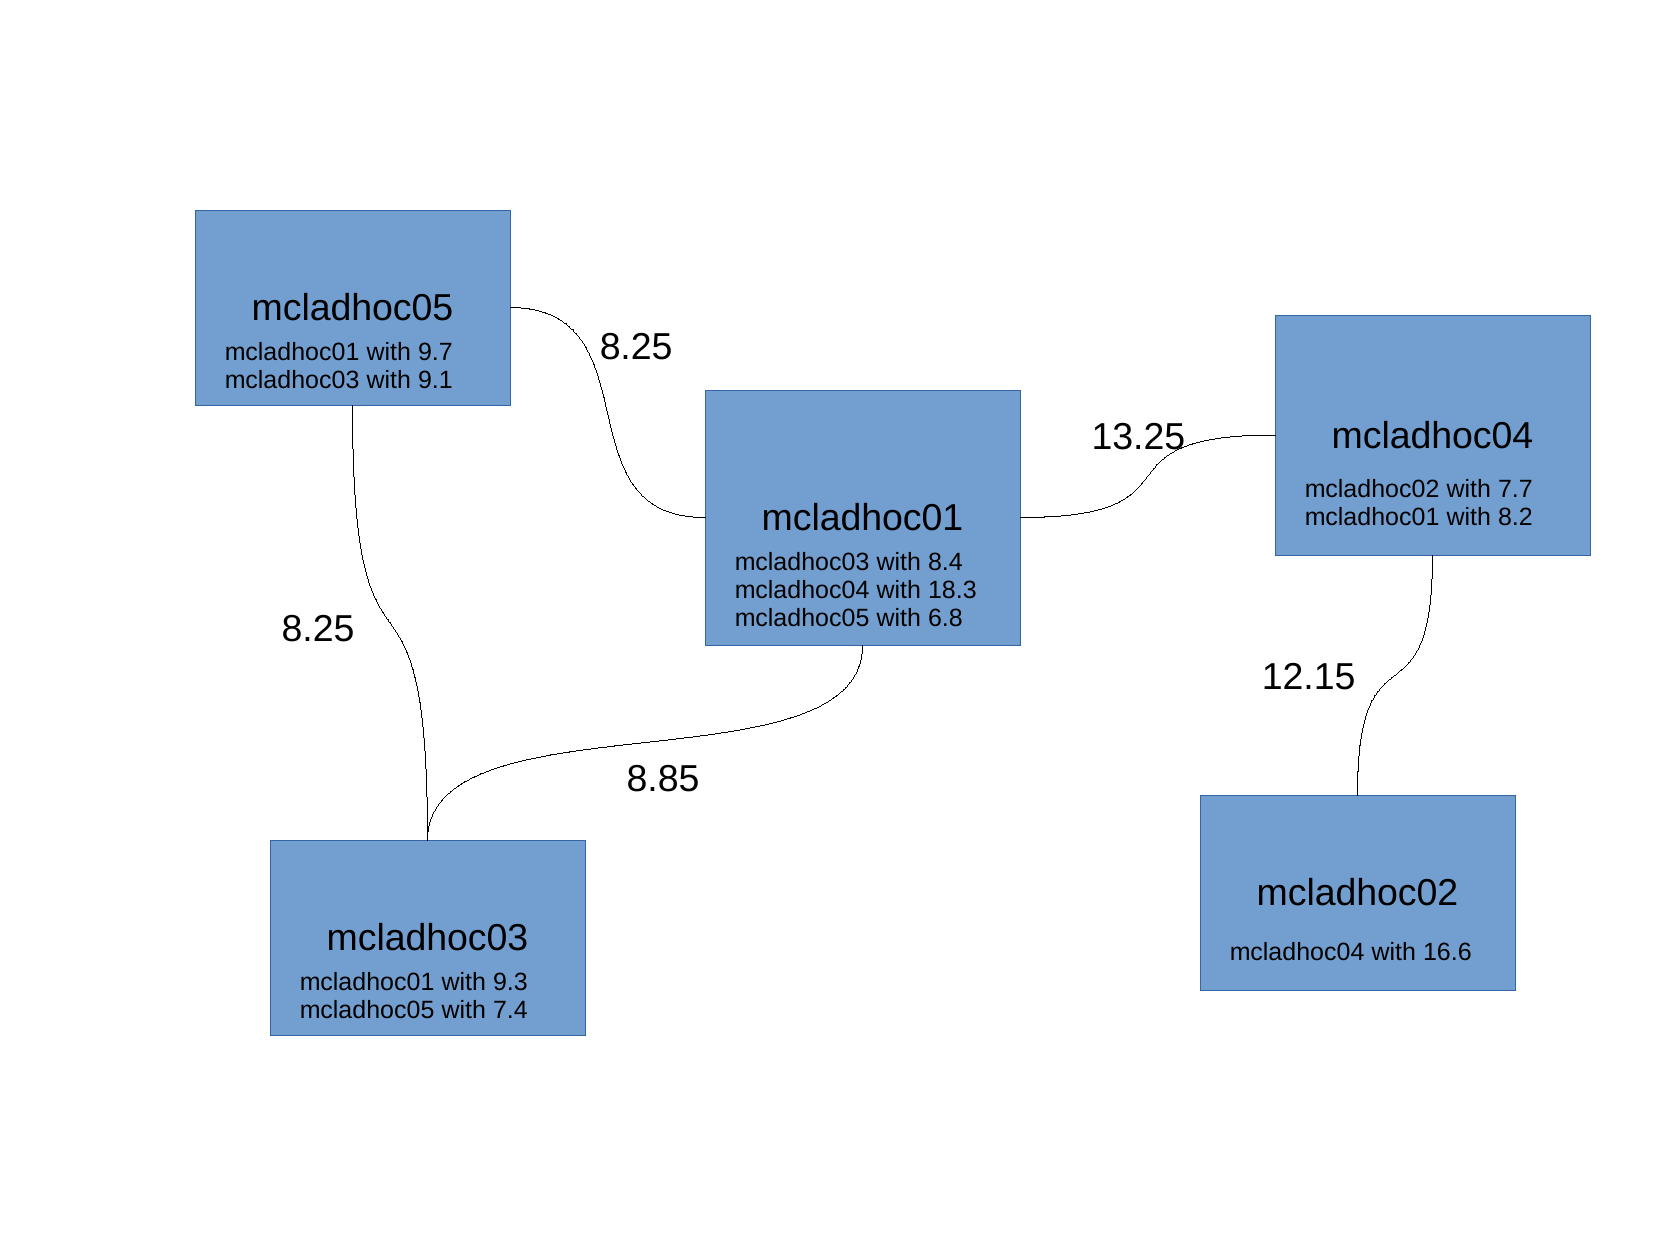

mcladhoc05
mcladhoc04
8.25
mcladhoc01 with 9.7
mcladhoc03 with 9.1
mcladhoc01
13.25
mcladhoc02 with 7.7
mcladhoc01 with 8.2
mcladhoc03 with 8.4
mcladhoc04 with 18.3
mcladhoc05 with 6.8
8.25
12.15
8.85
mcladhoc02
mcladhoc03
mcladhoc04 with 16.6
mcladhoc01 with 9.3
mcladhoc05 with 7.4